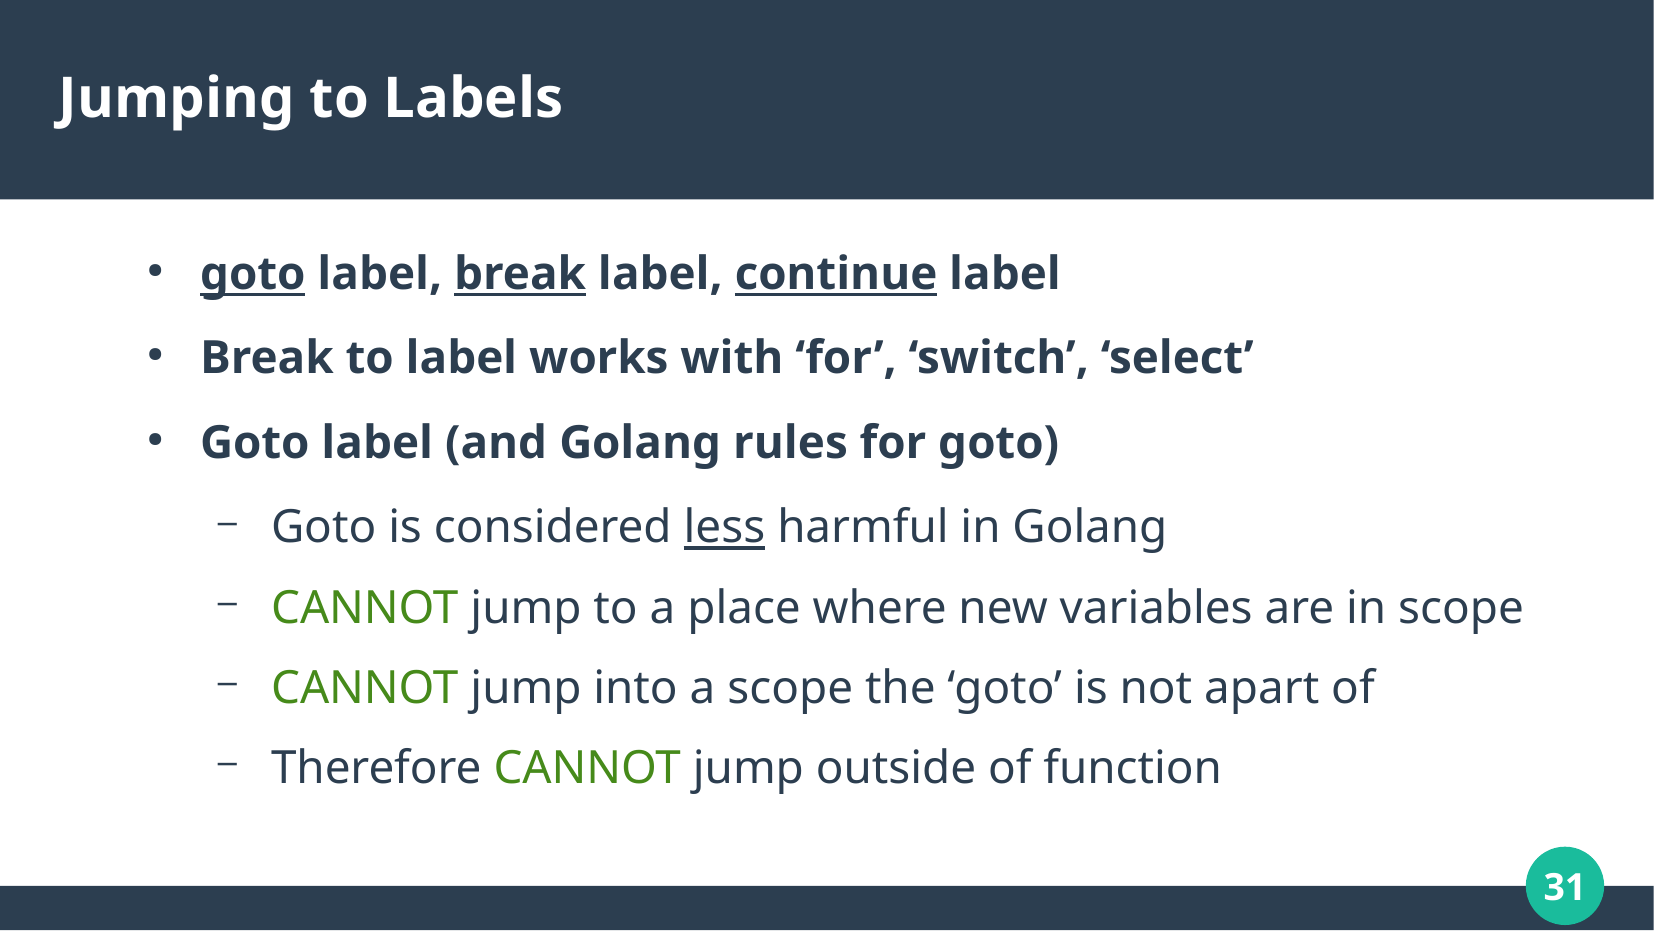

# Jumping to Labels
goto label, break label, continue label
Break to label works with ‘for’, ‘switch’, ‘select’
Goto label (and Golang rules for goto)
Goto is considered less harmful in Golang
CANNOT jump to a place where new variables are in scope
CANNOT jump into a scope the ‘goto’ is not apart of
Therefore CANNOT jump outside of function